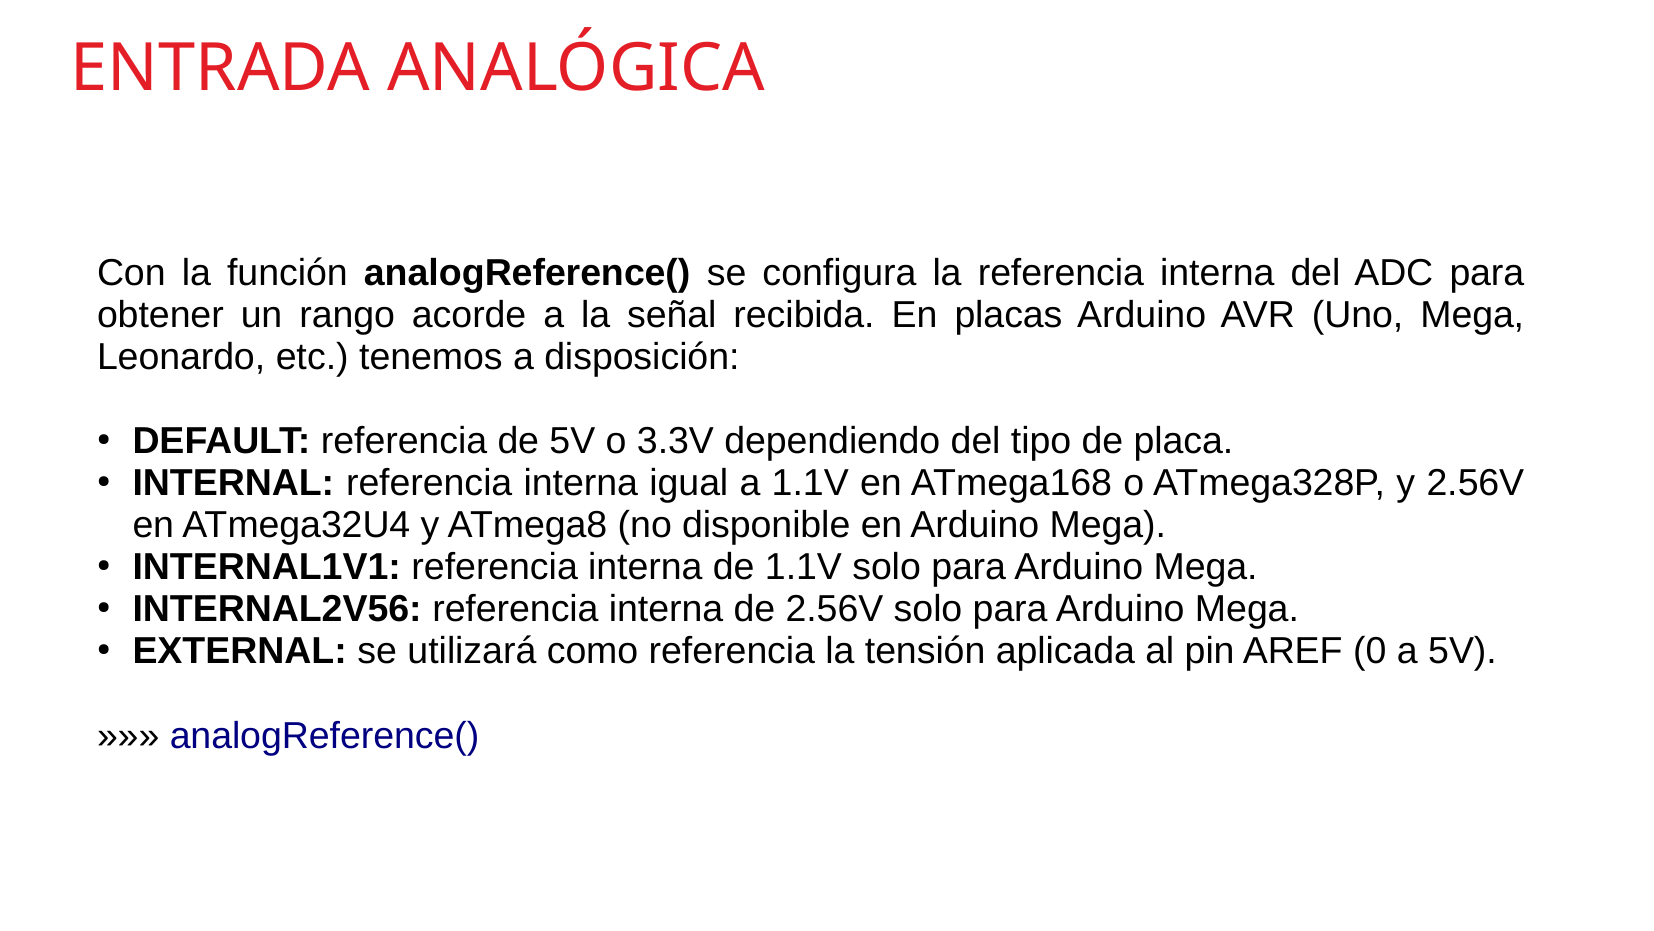

# ENTRADA ANALÓGICA
Con la función analogReference() se configura la referencia interna del ADC para obtener un rango acorde a la señal recibida. En placas Arduino AVR (Uno, Mega, Leonardo, etc.) tenemos a disposición:
DEFAULT: referencia de 5V o 3.3V dependiendo del tipo de placa.
INTERNAL: referencia interna igual a 1.1V en ATmega168 o ATmega328P, y 2.56V en ATmega32U4 y ATmega8 (no disponible en Arduino Mega).
INTERNAL1V1: referencia interna de 1.1V solo para Arduino Mega.
INTERNAL2V56: referencia interna de 2.56V solo para Arduino Mega.
EXTERNAL: se utilizará como referencia la tensión aplicada al pin AREF (0 a 5V).
»»» analogReference()